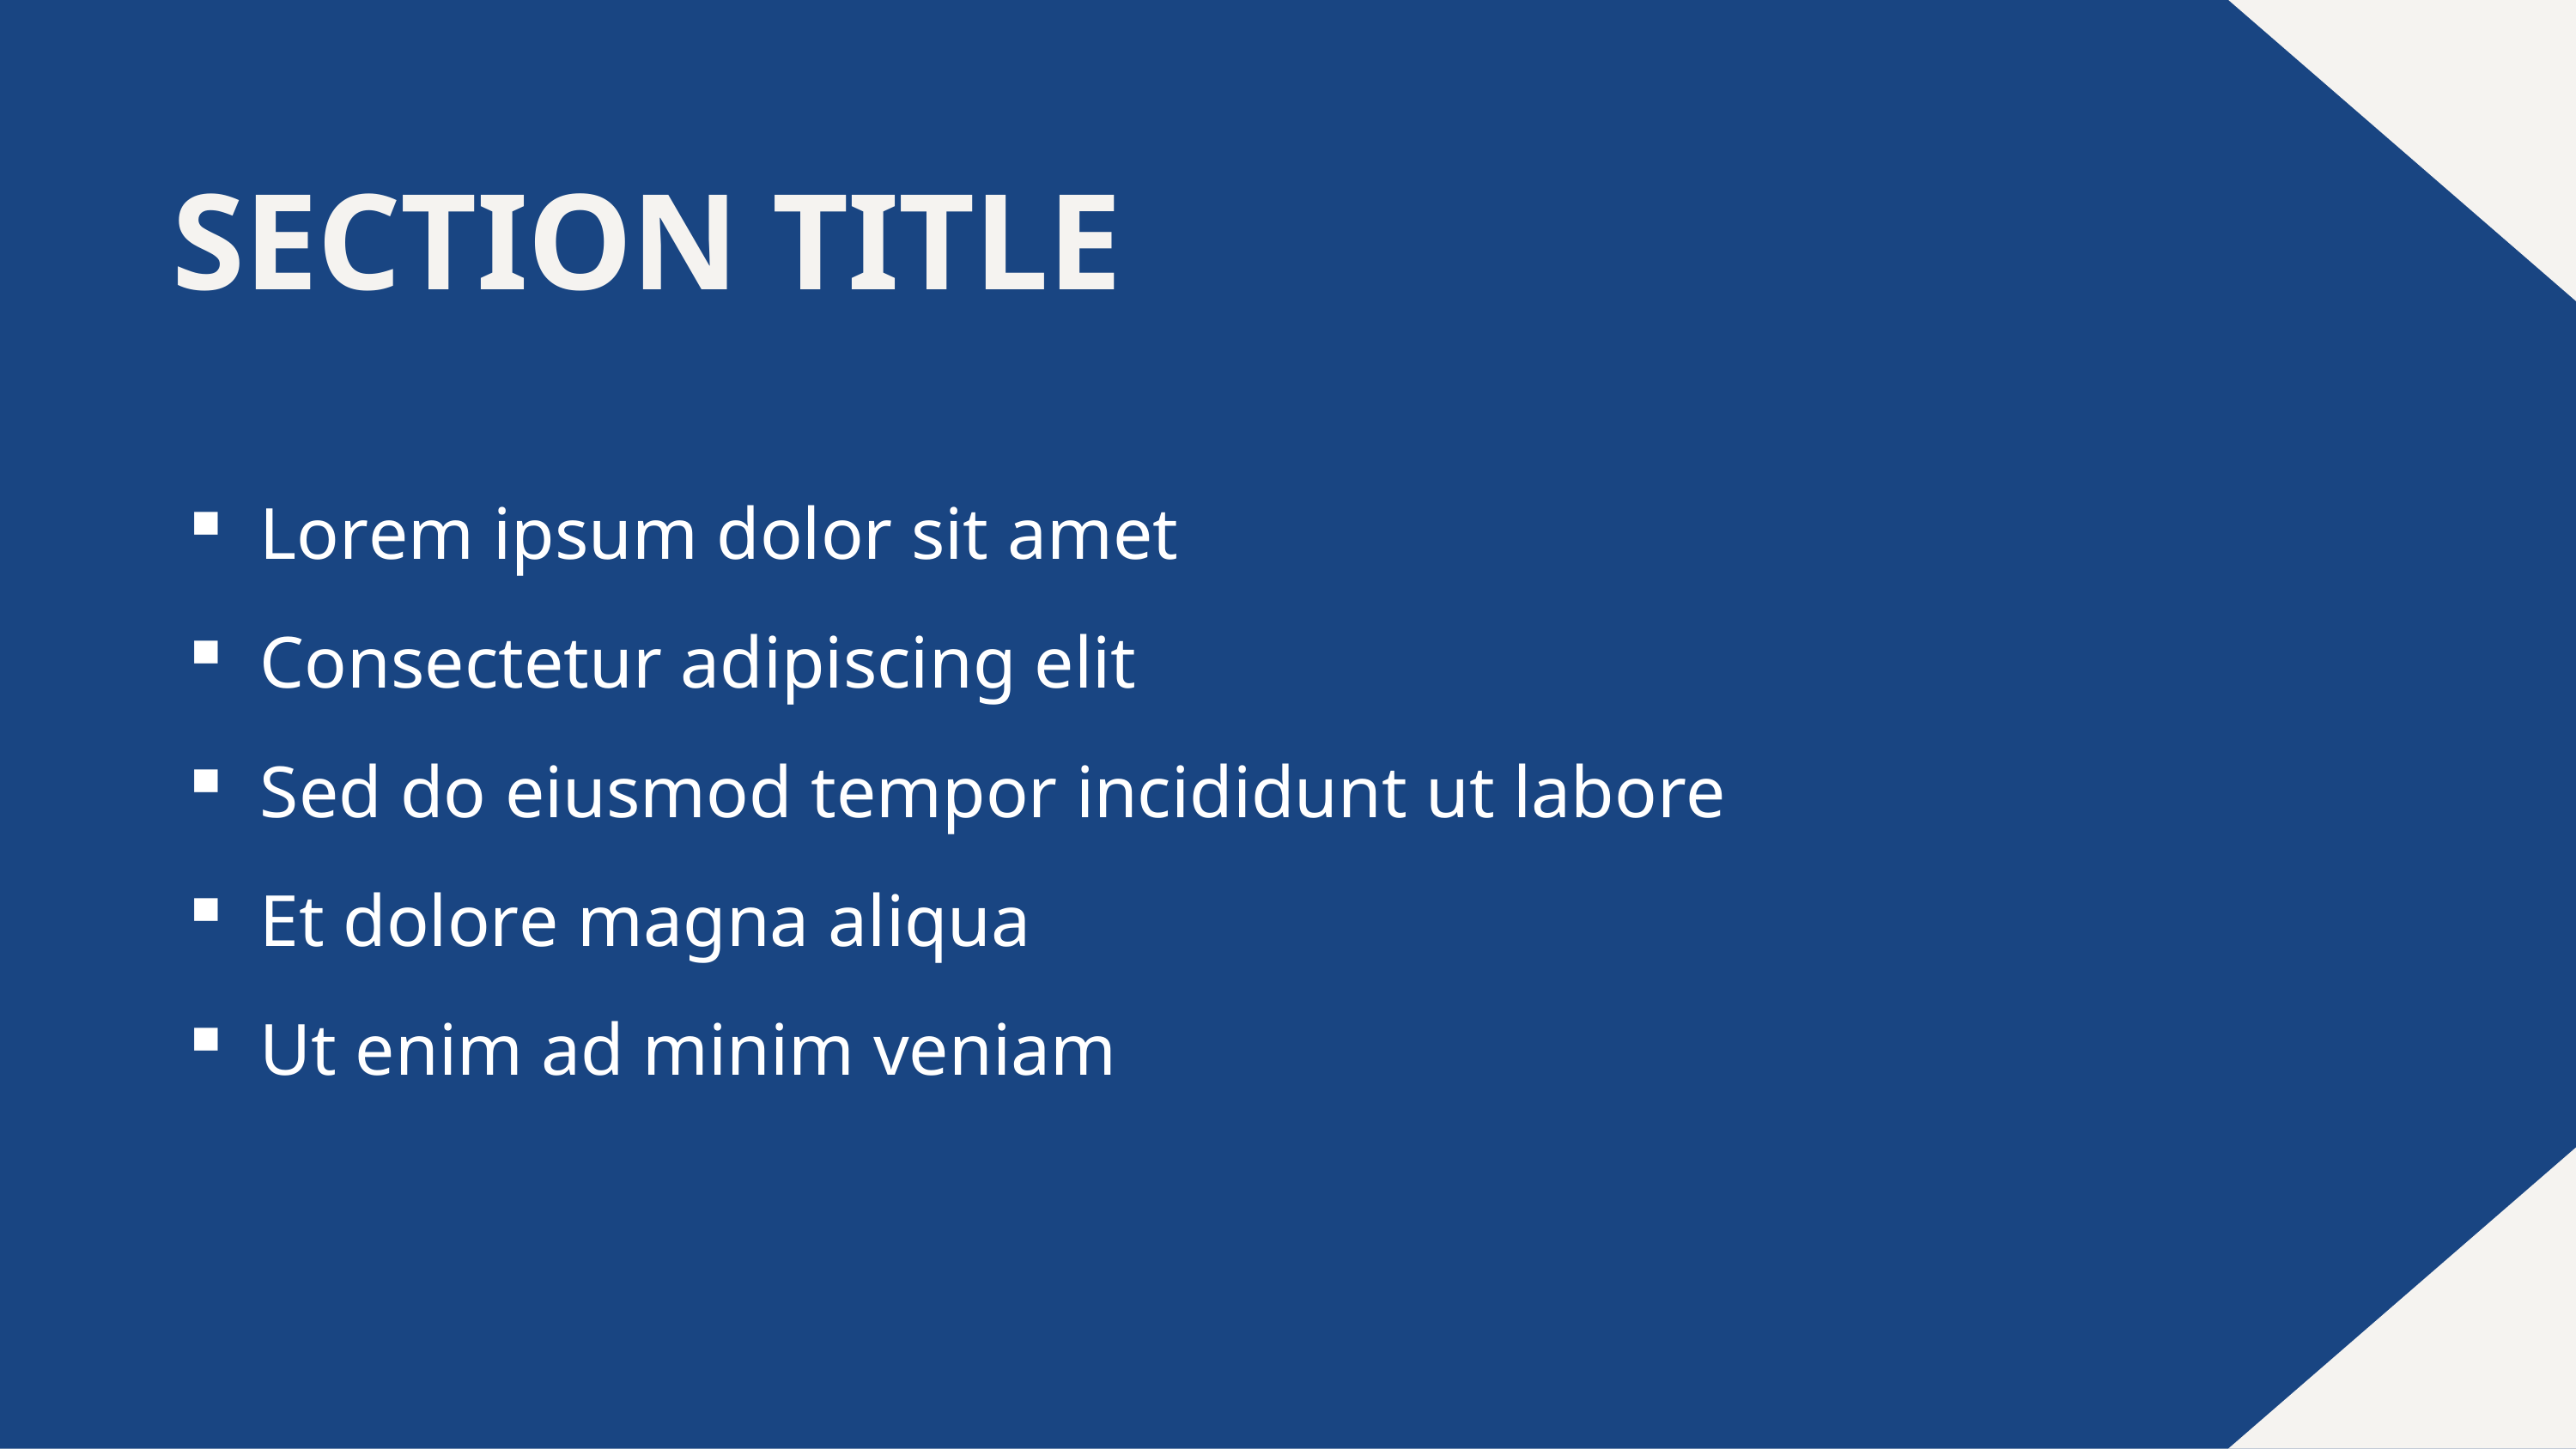

# SECTION TITLE
Lorem ipsum dolor sit amet
Consectetur adipiscing elit
Sed do eiusmod tempor incididunt ut labore
Et dolore magna aliqua
Ut enim ad minim veniam